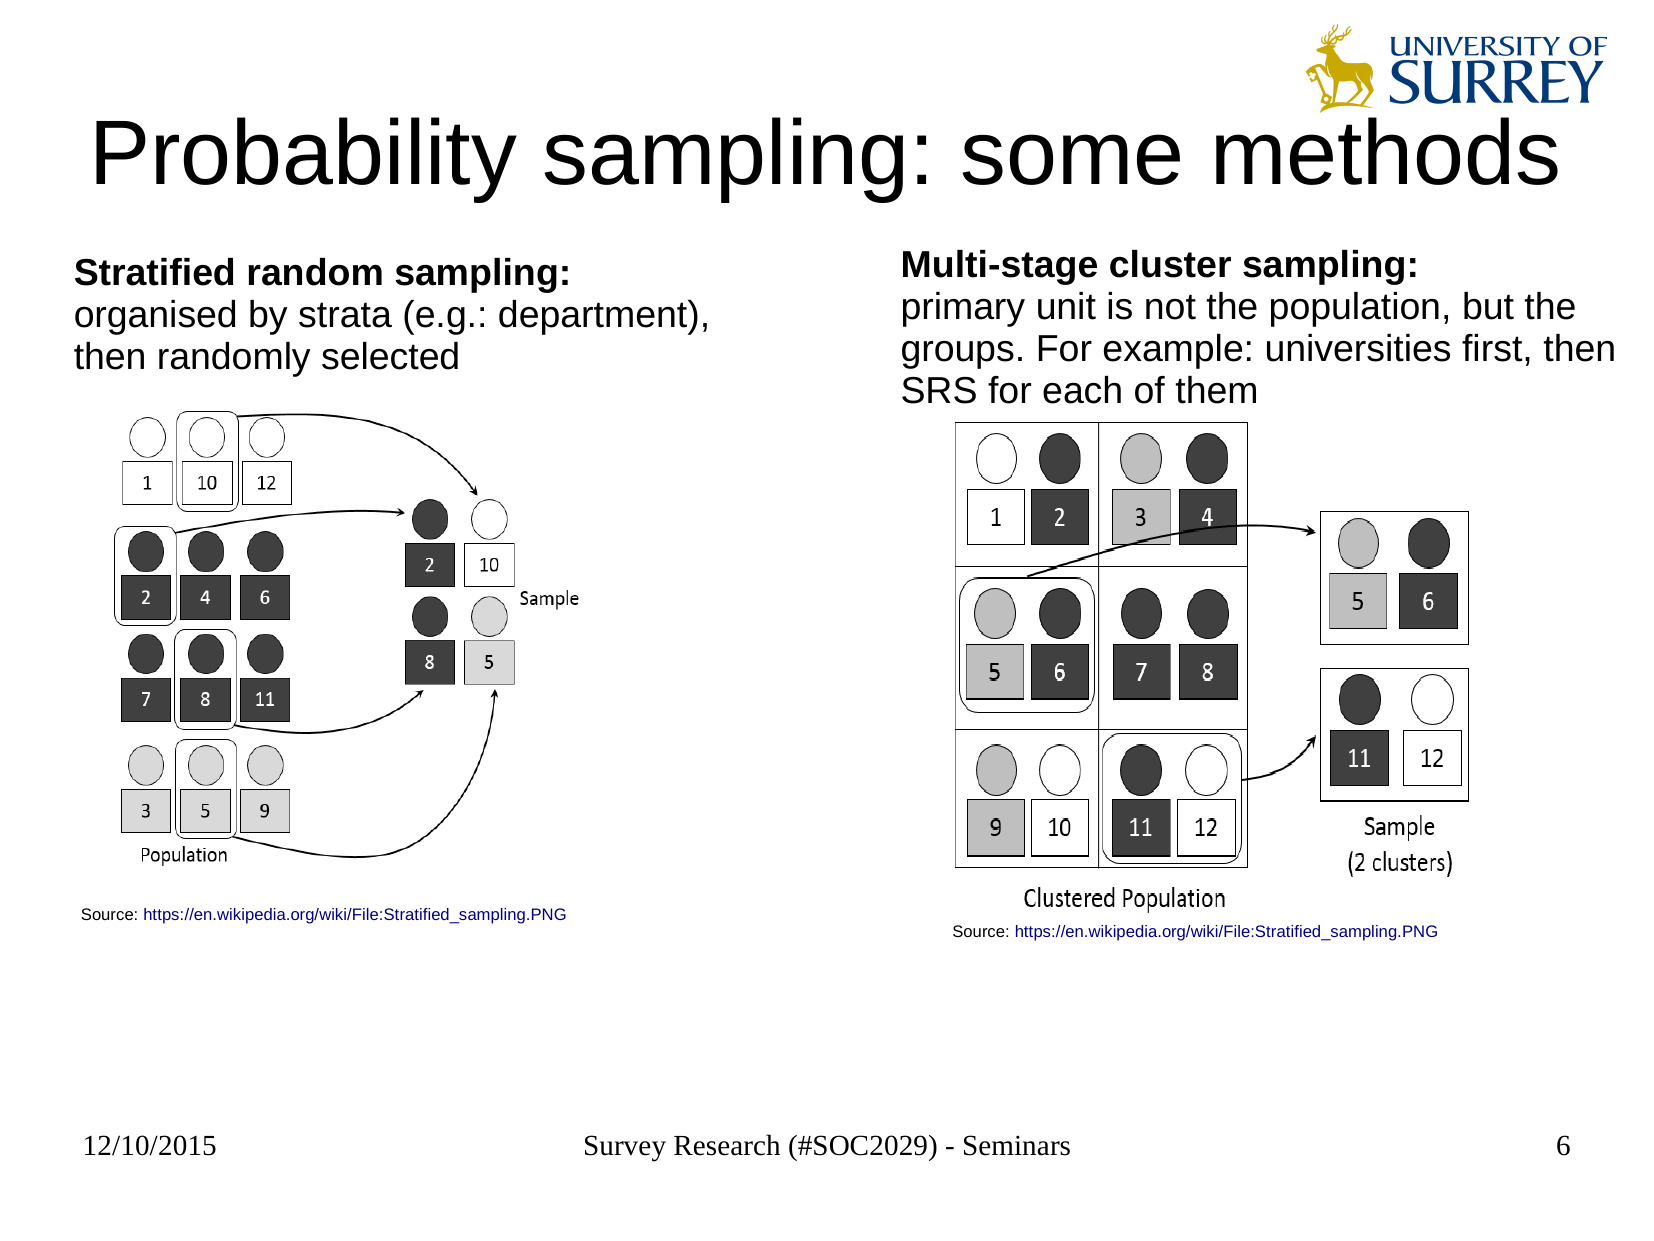

# Probability sampling: some methods
Multi-stage cluster sampling:
primary unit is not the population, but the
groups. For example: universities first, then
SRS for each of them
Stratified random sampling:
organised by strata (e.g.: department),
then randomly selected
Source: https://en.wikipedia.org/wiki/File:Stratified_sampling.PNG
Source: https://en.wikipedia.org/wiki/File:Stratified_sampling.PNG
05/10/2015
6